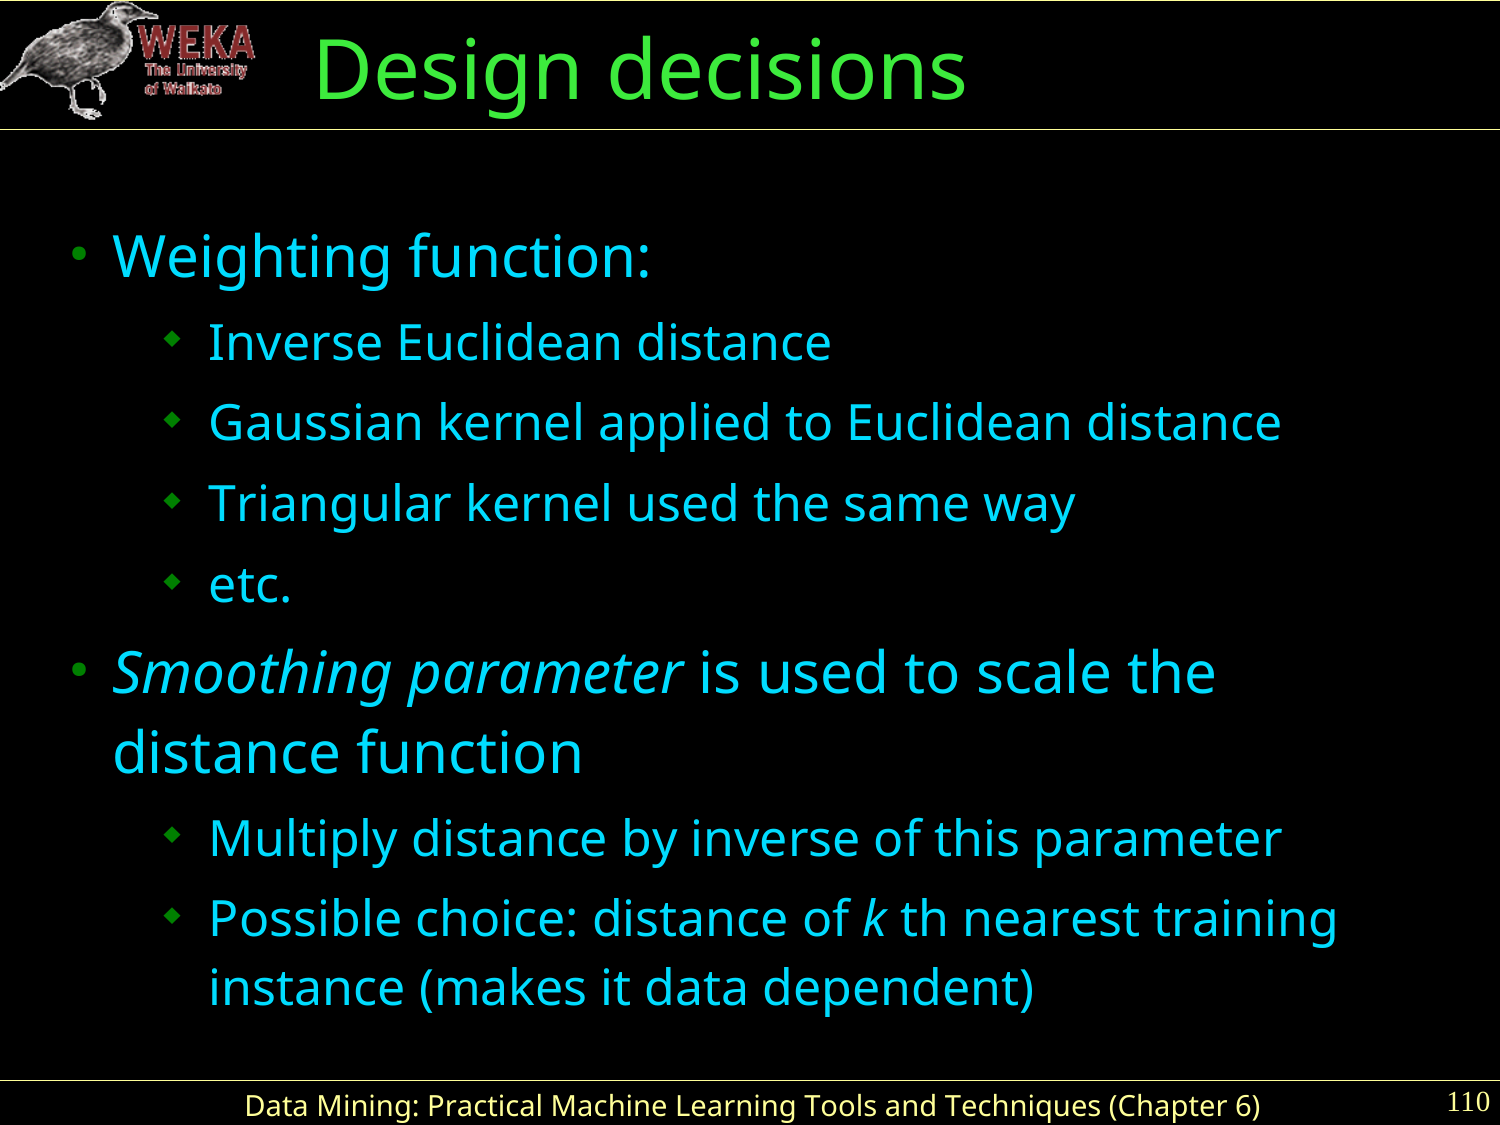

# Design decisions
Weighting function:
Inverse Euclidean distance
Gaussian kernel applied to Euclidean distance
Triangular kernel used the same way
etc.
Smoothing parameter is used to scale the distance function
Multiply distance by inverse of this parameter
Possible choice: distance of k th nearest training instance (makes it data dependent)
Data Mining: Practical Machine Learning Tools and Techniques (Chapter 6)
110